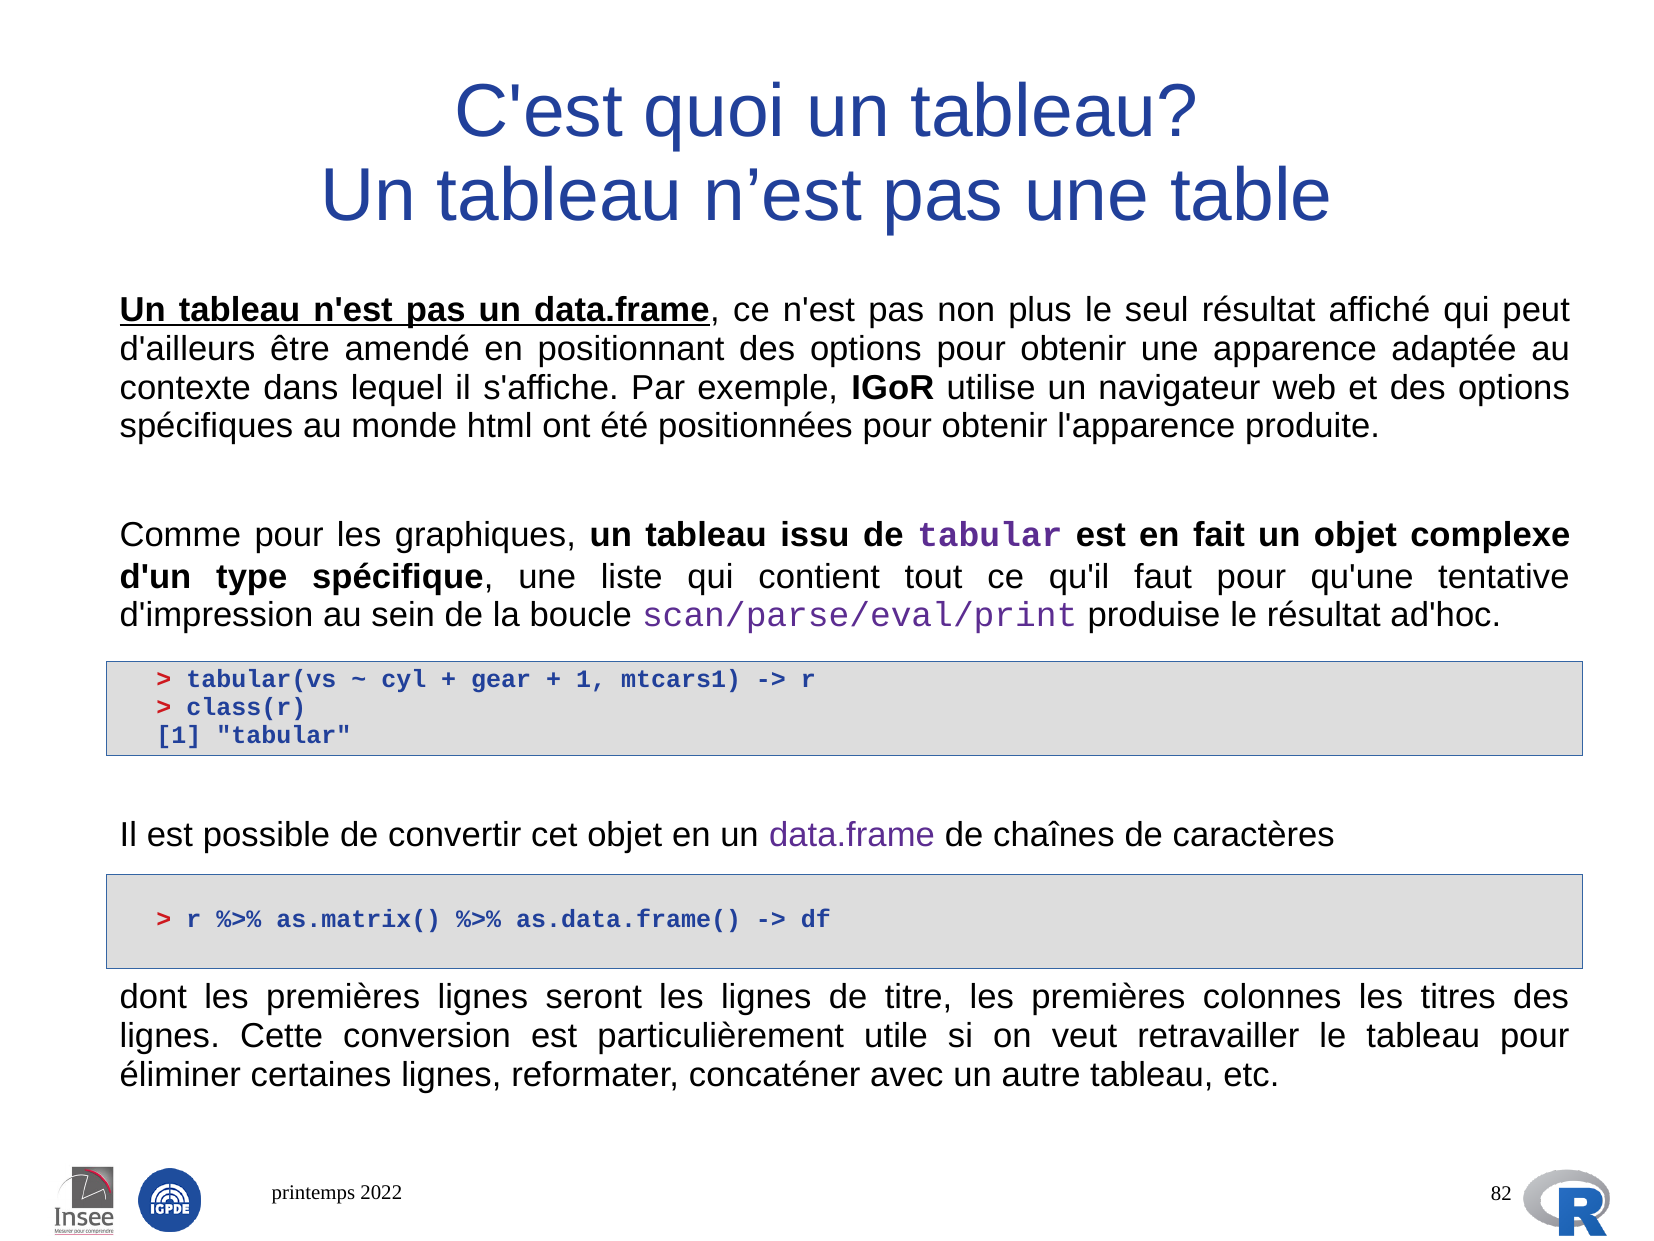

# C'est quoi un tableau? Un tableau n’est pas une table
Un tableau n'est pas un data.frame, ce n'est pas non plus le seul résultat affiché qui peut d'ailleurs être amendé en positionnant des options pour obtenir une apparence adaptée au contexte dans lequel il s'affiche. Par exemple, IGoR utilise un navigateur web et des options spécifiques au monde html ont été positionnées pour obtenir l'apparence produite.
Comme pour les graphiques, un tableau issu de tabular est en fait un objet complexe d'un type spécifique, une liste qui contient tout ce qu'il faut pour qu'une tentative d'impression au sein de la boucle scan/parse/eval/print produise le résultat ad'hoc.
Il est possible de convertir cet objet en un data.frame de chaînes de caractères
dont les premières lignes seront les lignes de titre, les premières colonnes les titres des lignes. Cette conversion est particulièrement utile si on veut retravailler le tableau pour éliminer certaines lignes, reformater, concaténer avec un autre tableau, etc.
> tabular(vs ~ cyl + gear + 1, mtcars1) -> r
> class(r)
[1] "tabular"
> r %>% as.matrix() %>% as.data.frame() -> df
printemps 2022
82